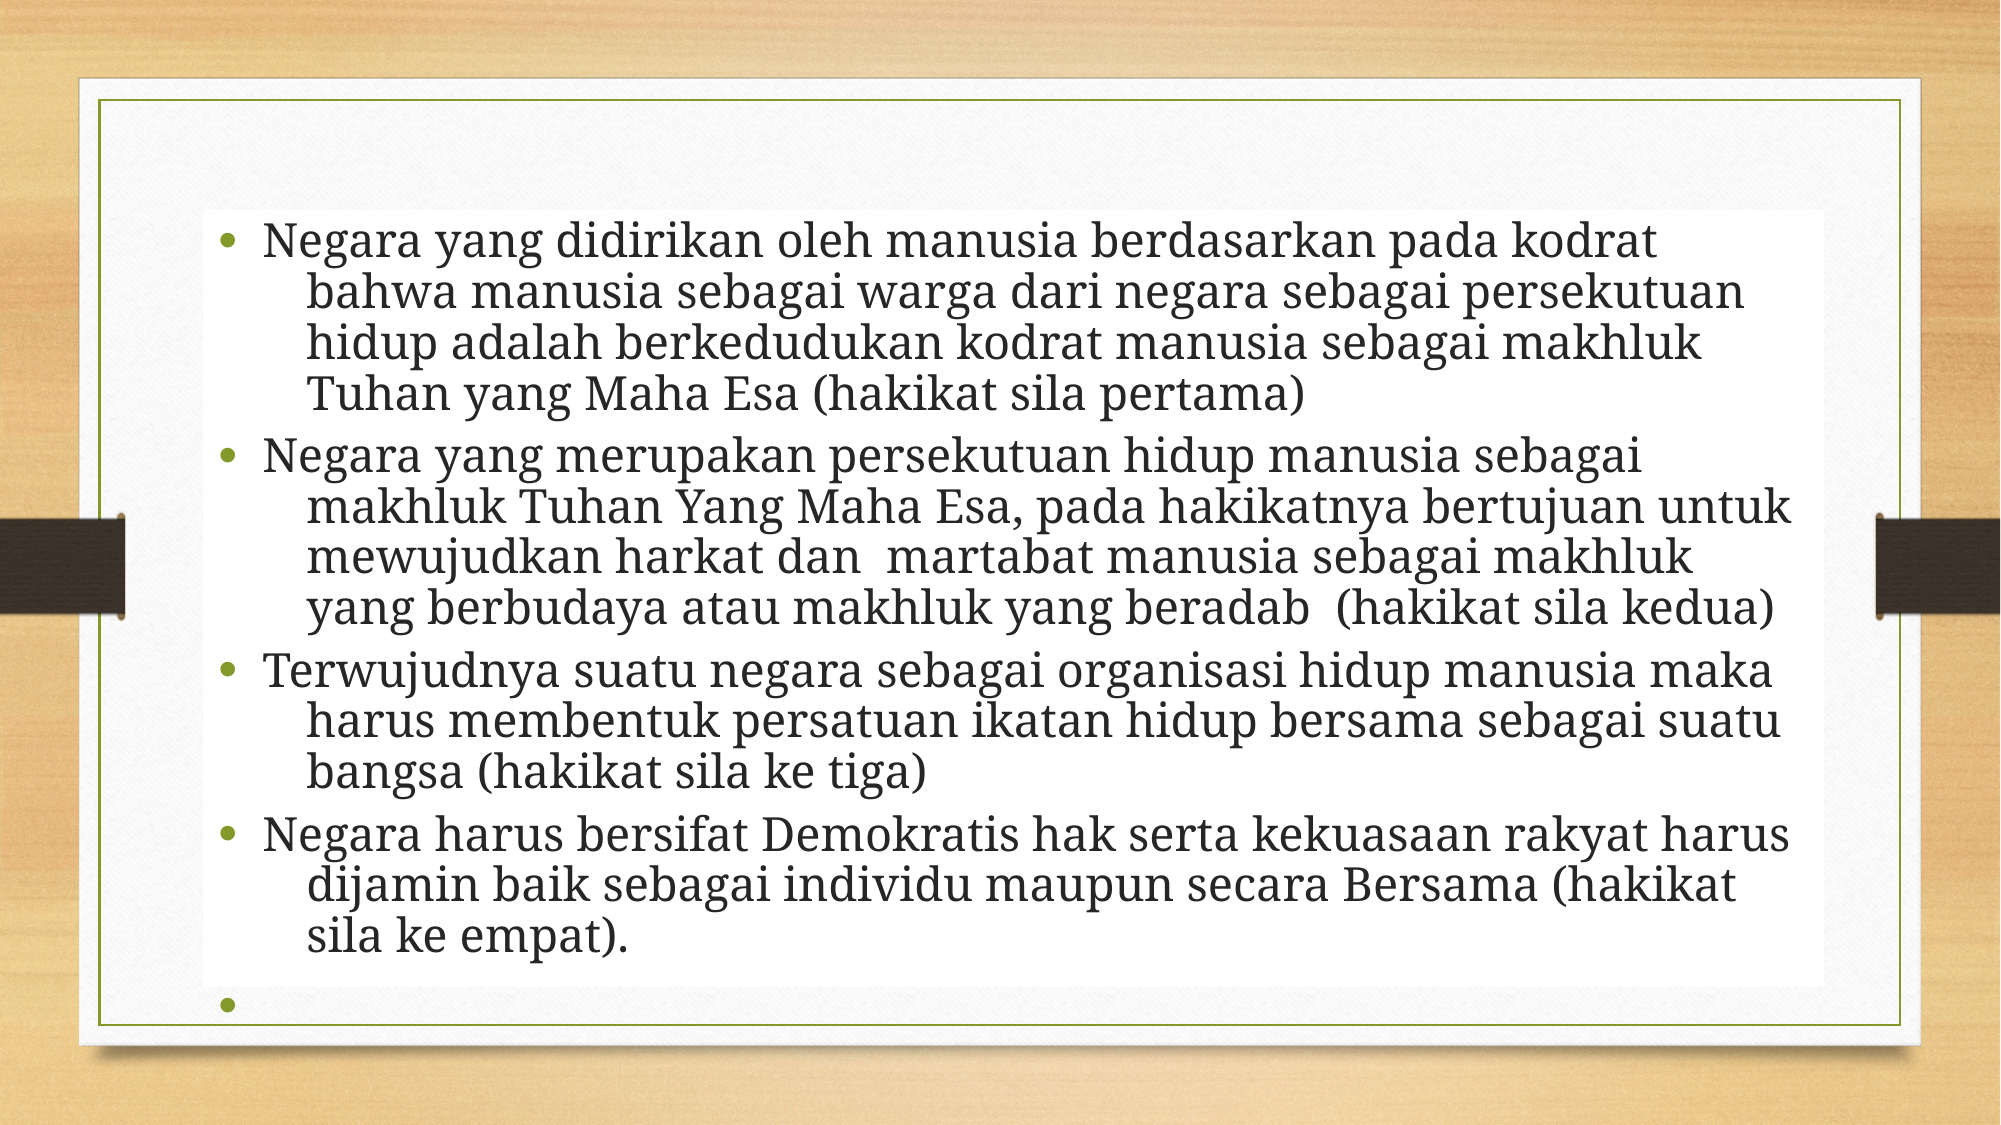

# Negara yang didirikan oleh manusia berdasarkan pada kodrat bahwa manusia sebagai warga dari negara sebagai persekutuan hidup adalah berkedudukan kodrat manusia sebagai makhluk Tuhan yang Maha Esa (hakikat sila pertama)
Negara yang merupakan persekutuan hidup manusia sebagai makhluk Tuhan Yang Maha Esa, pada hakikatnya bertujuan untuk mewujudkan harkat dan martabat manusia sebagai makhluk yang berbudaya atau makhluk yang beradab (hakikat sila kedua)
Terwujudnya suatu negara sebagai organisasi hidup manusia maka harus membentuk persatuan ikatan hidup bersama sebagai suatu bangsa (hakikat sila ke tiga)
Negara harus bersifat Demokratis hak serta kekuasaan rakyat harus dijamin baik sebagai individu maupun secara Bersama (hakikat sila ke empat).